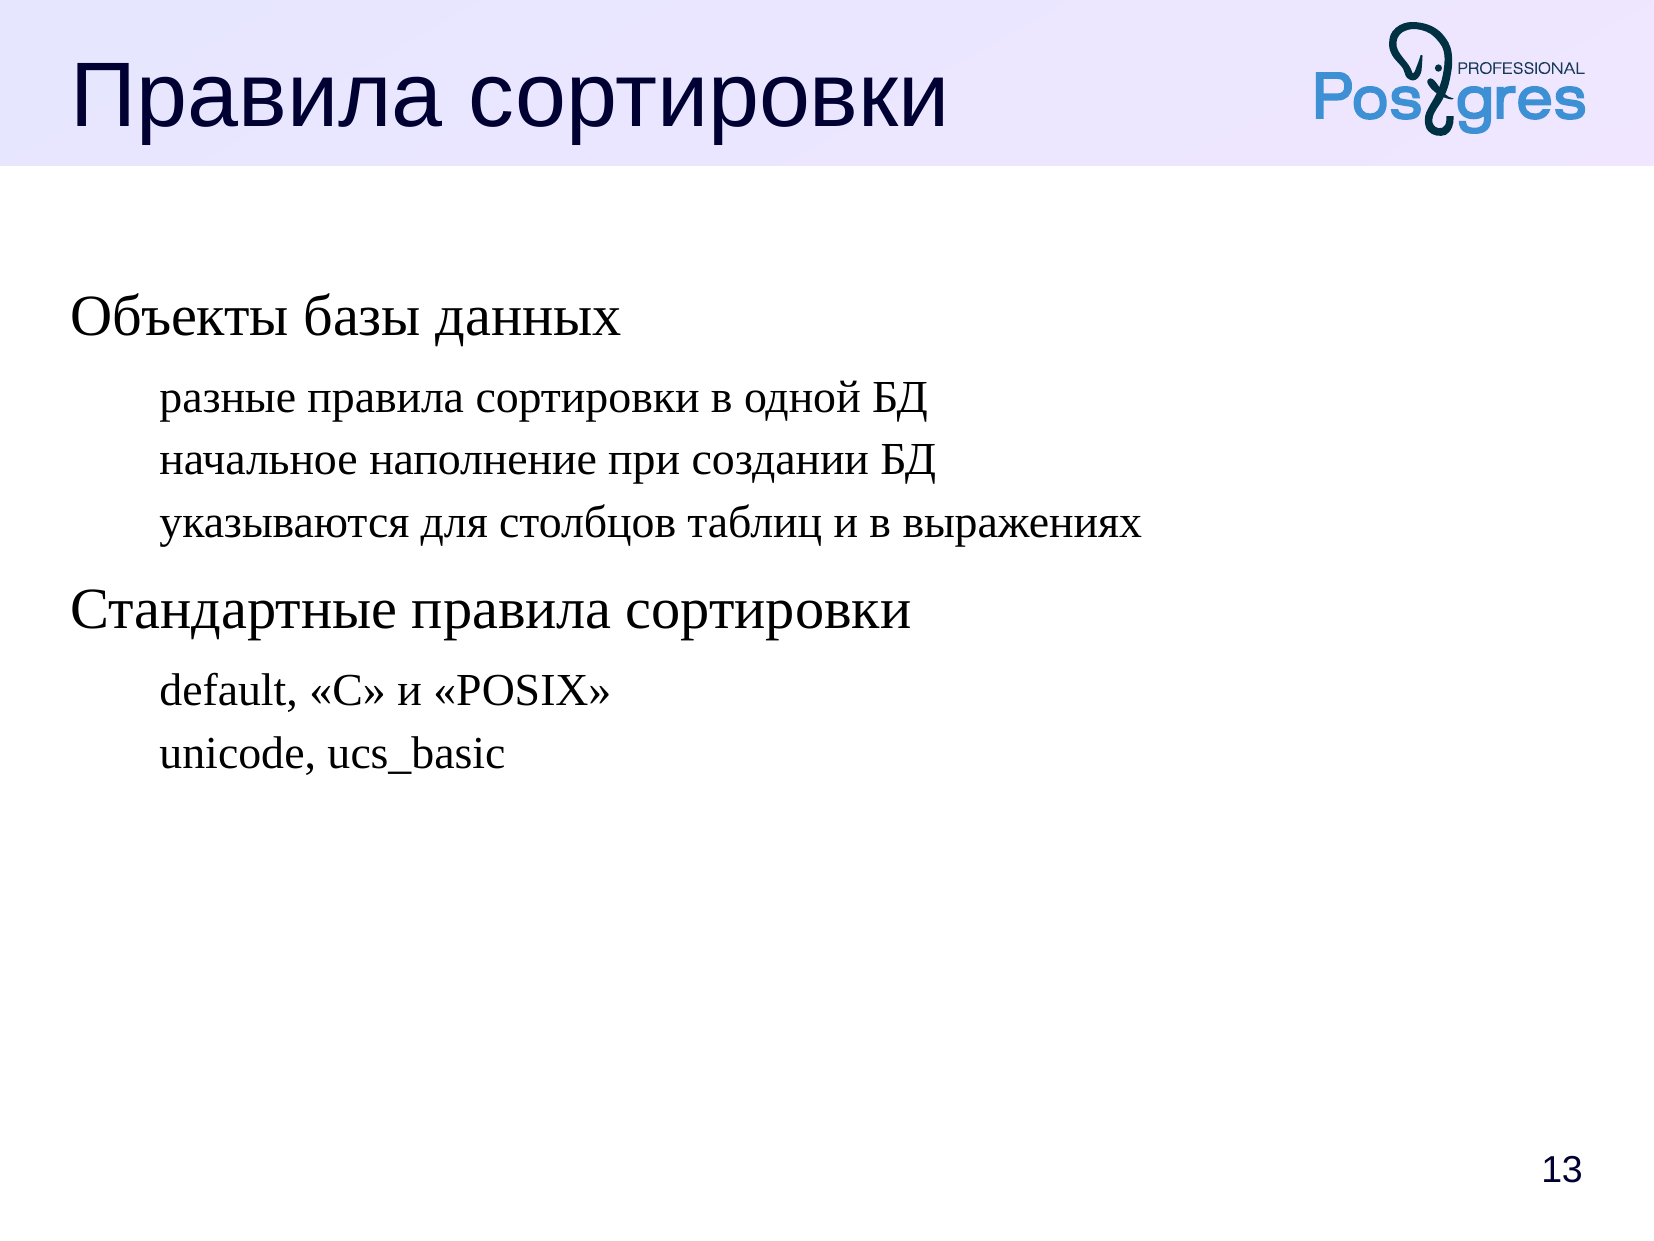

# Правила сортировки
Объекты базы данных
разные правила сортировки в одной БД
начальное наполнение при создании БД
указываются для столбцов таблиц и в выражениях
Стандартные правила сортировки
default, «C» и «POSIX»
unicode, ucs_basic